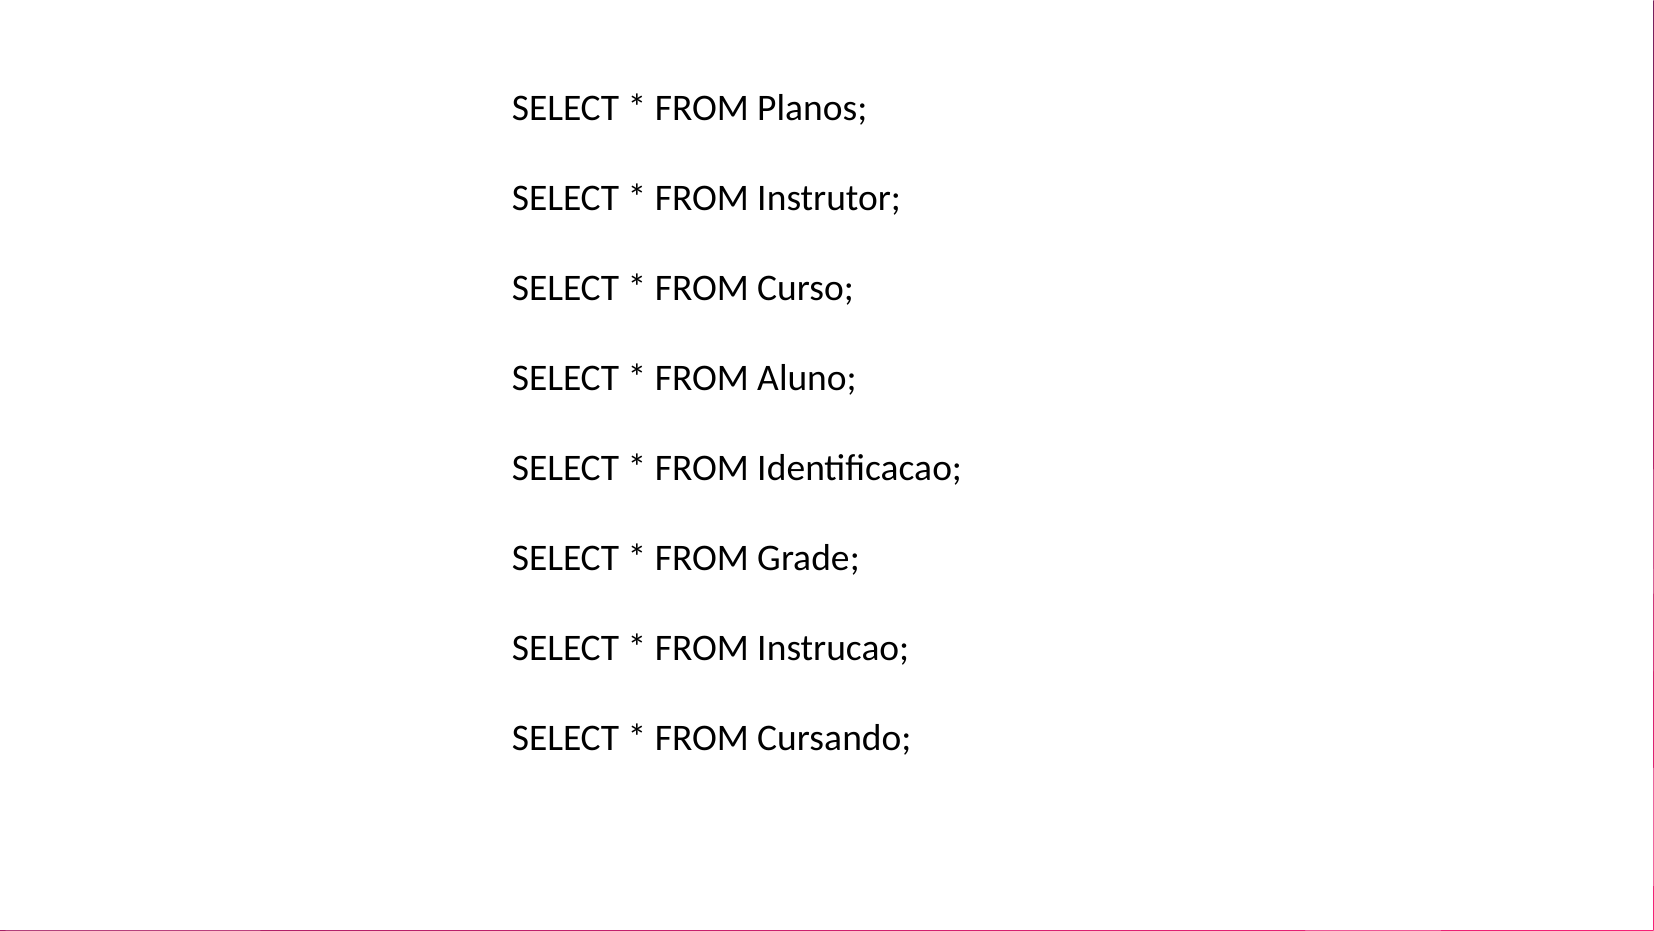

# MODELO FÍSICO
SELECT * FROM Planos;
SELECT * FROM Instrutor;
SELECT * FROM Curso;
SELECT * FROM Aluno;
SELECT * FROM Identificacao;
SELECT * FROM Grade;
SELECT * FROM Instrucao;
SELECT * FROM Cursando;